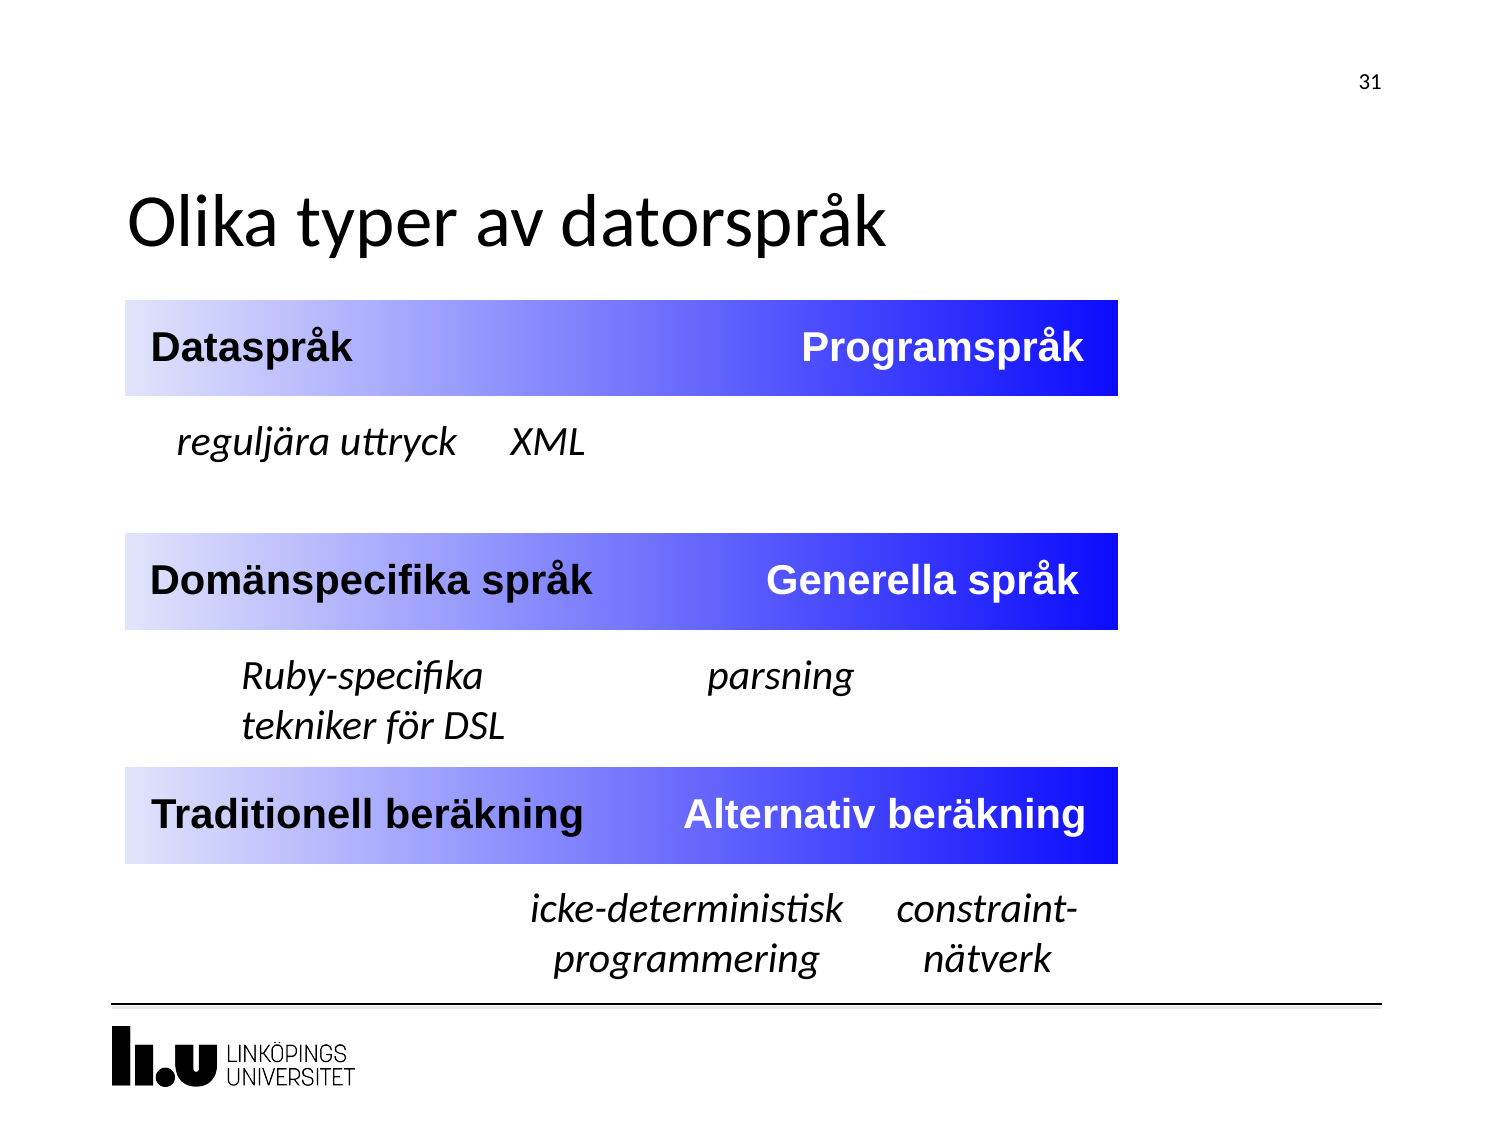

Olika typer av datorspråk
Dataspråk
Programspråk
reguljära uttryck
XML
Domänspecifika språk
Generella språk
Ruby-specifika
tekniker för DSL
parsning
Traditionell beräkning
Alternativ beräkning
icke-deterministisk
programmering
constraint-
nätverk